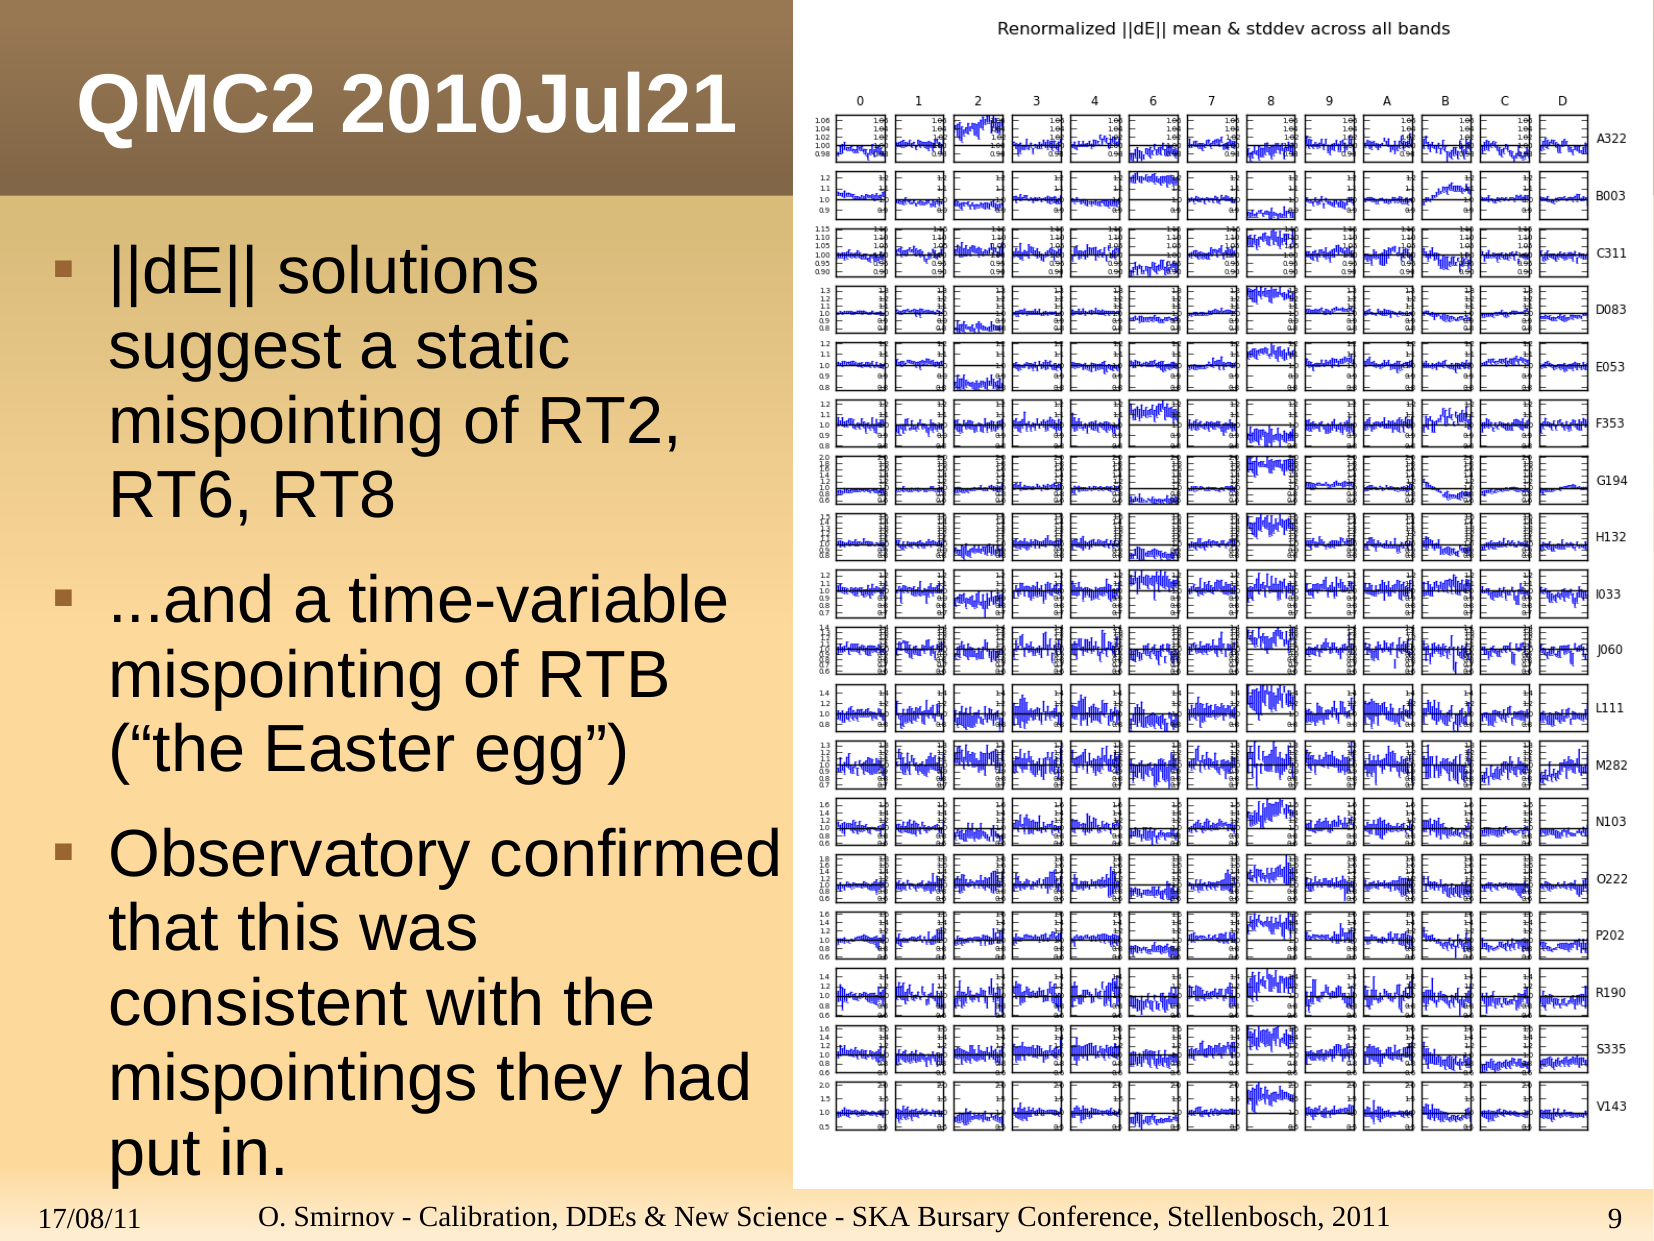

# QMC2 2010Jul21
||dE|| solutions suggest a static mispointing of RT2, RT6, RT8
...and a time-variable mispointing of RTB
(“the Easter egg”)
Observatory confirmed that this was consistent with the mispointings they had put in.
O. Smirnov - Calibration, DDEs & New Science - SKA Bursary Conference, Stellenbosch, 2011
17/08/11
9